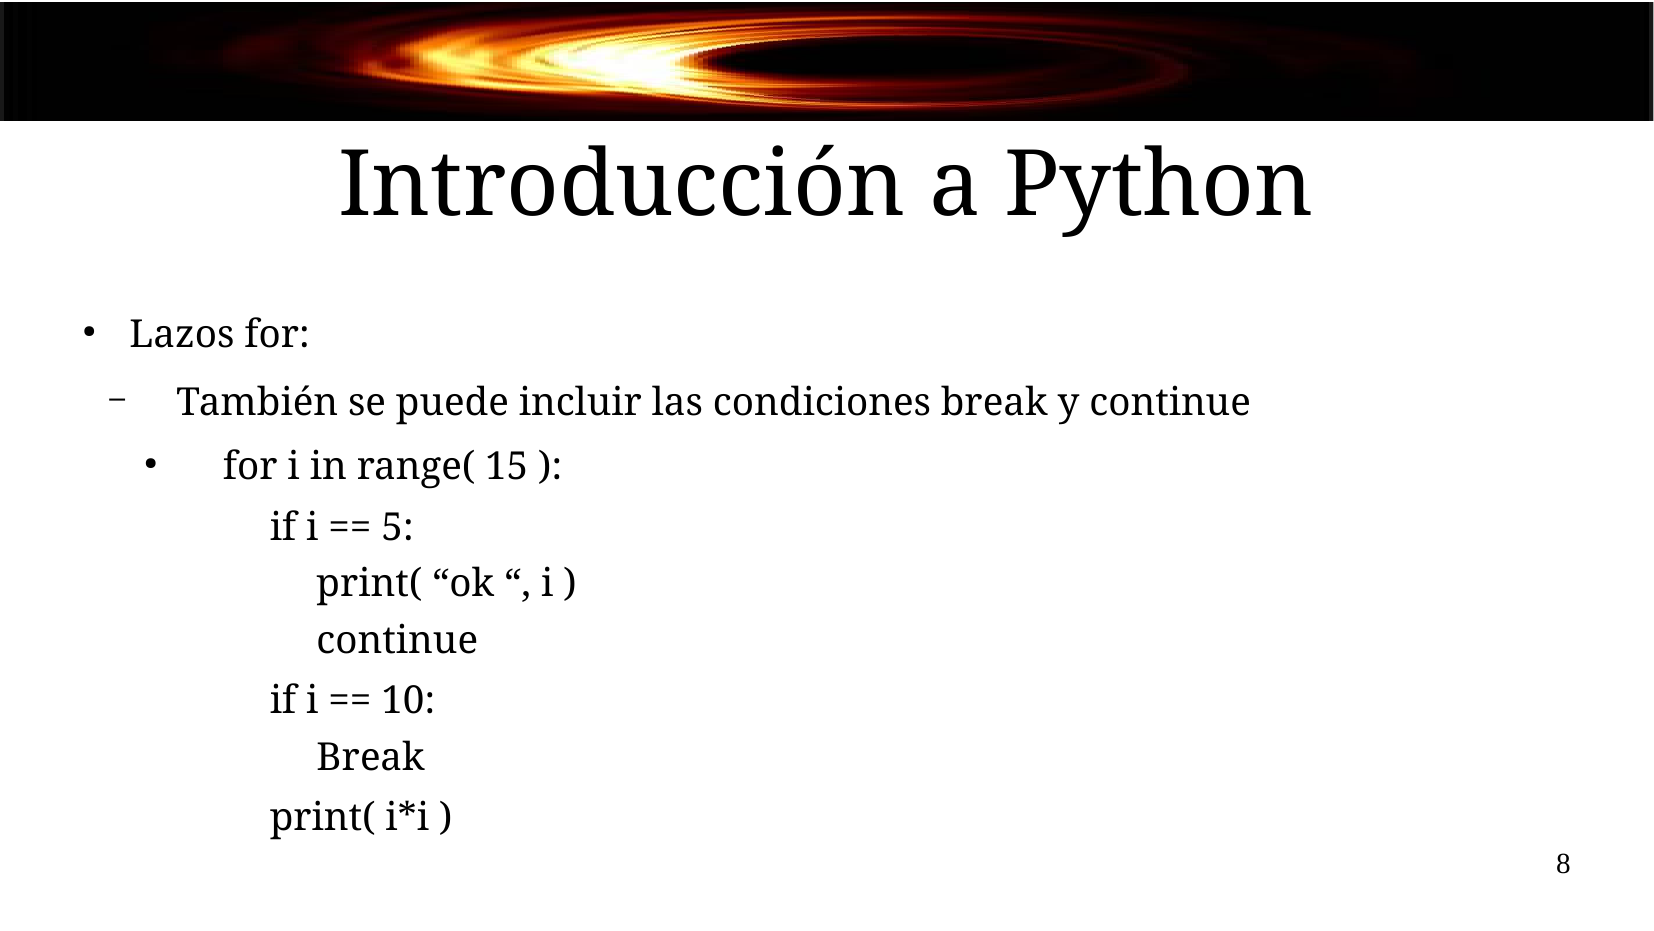

# Introducción a Python
Lazos for:
También se puede incluir las condiciones break y continue
for i in range( 15 ):
if i == 5:
print( “ok “, i )
continue
if i == 10:
Break
print( i*i )
8